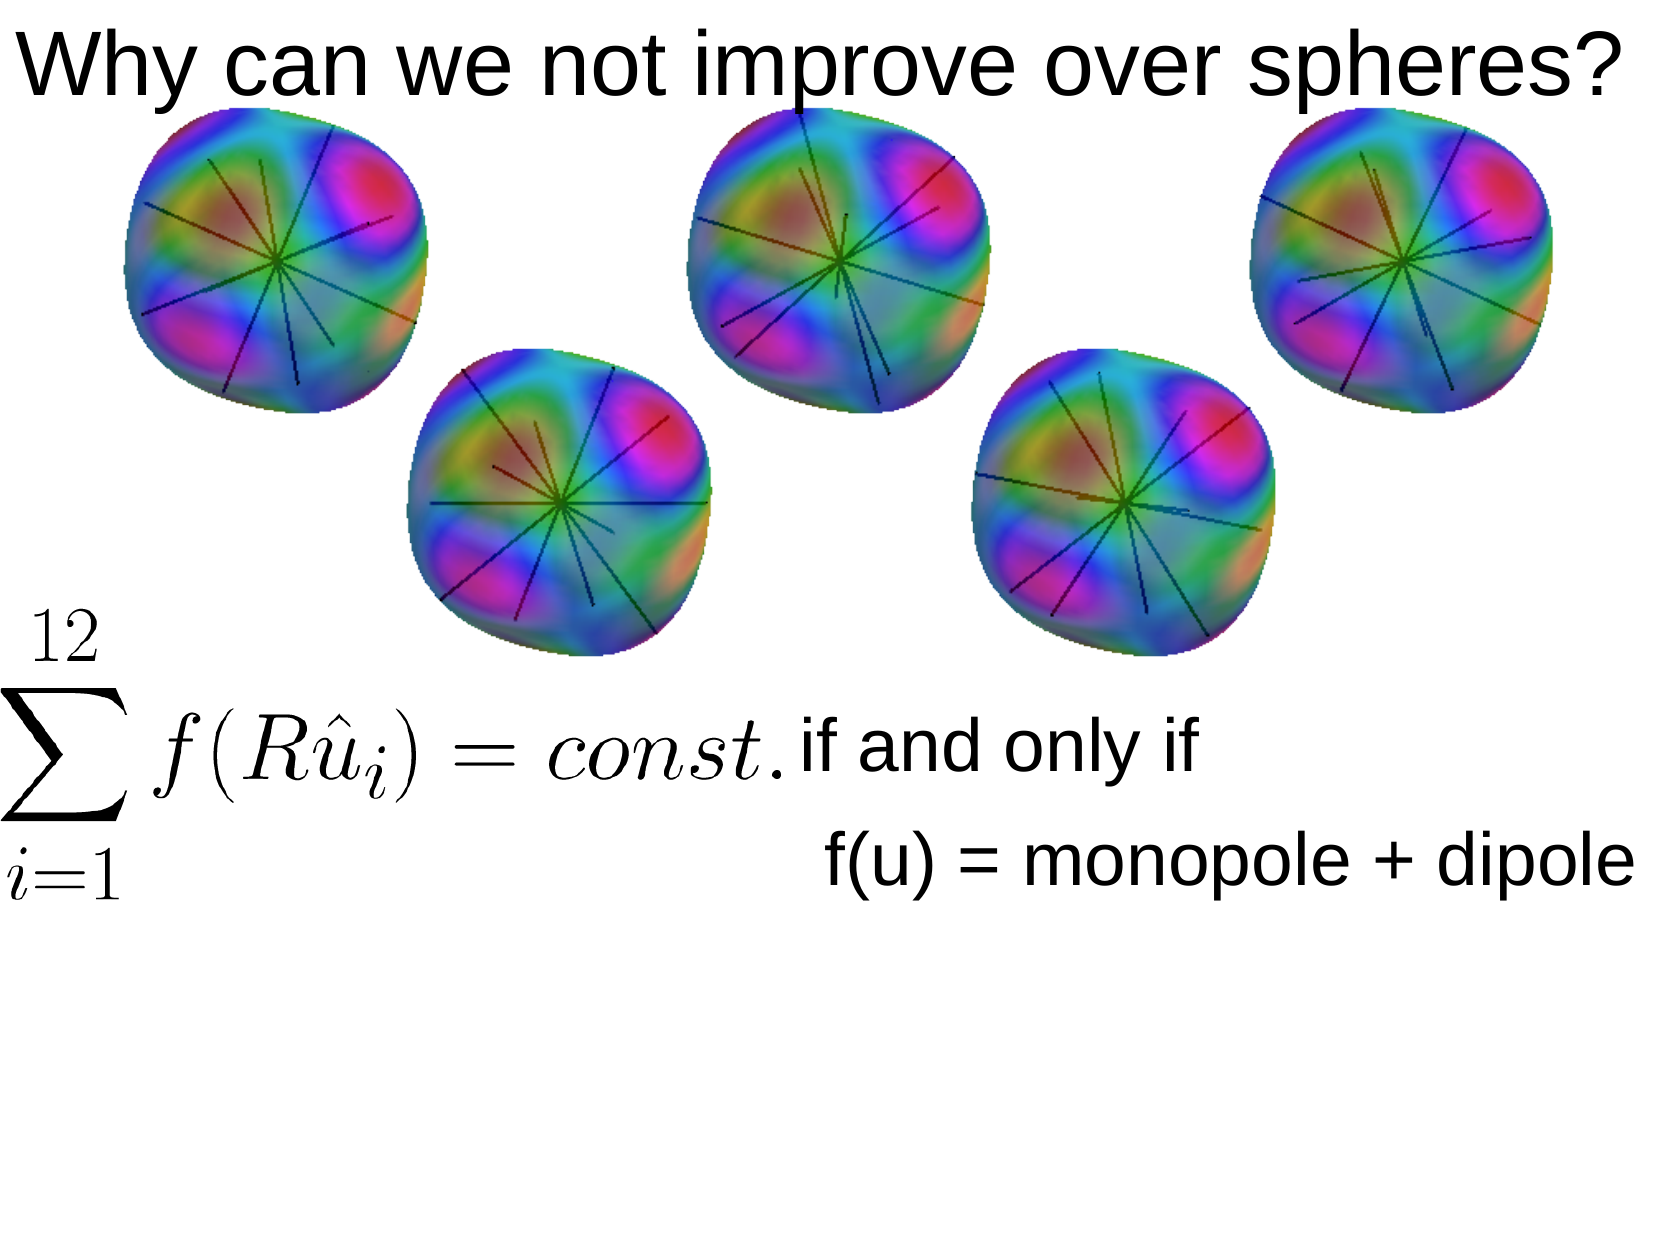

Why can we not improve over spheres?
if and only if
f(u) = monopole + dipole